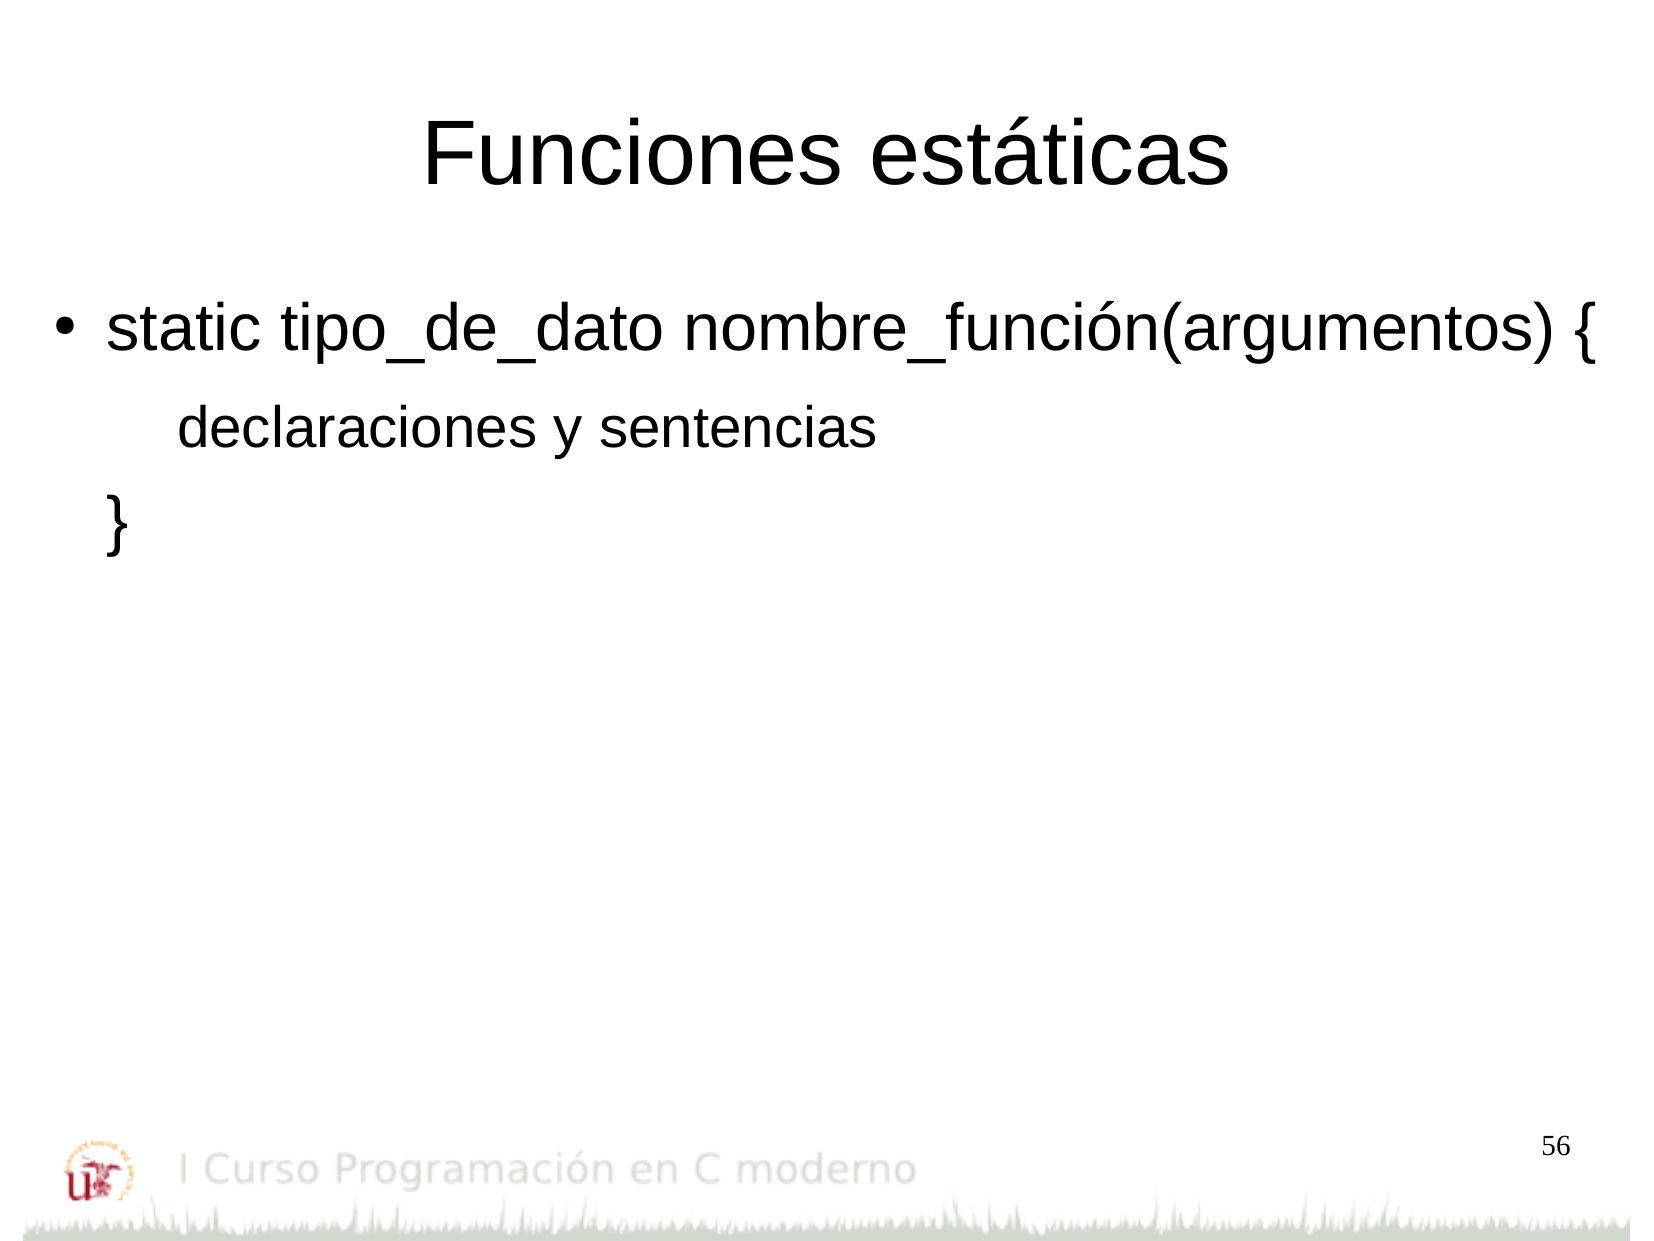

# Funciones estáticas
static tipo_de_dato nombre_función(argumentos) {
declaraciones y sentencias
}
56